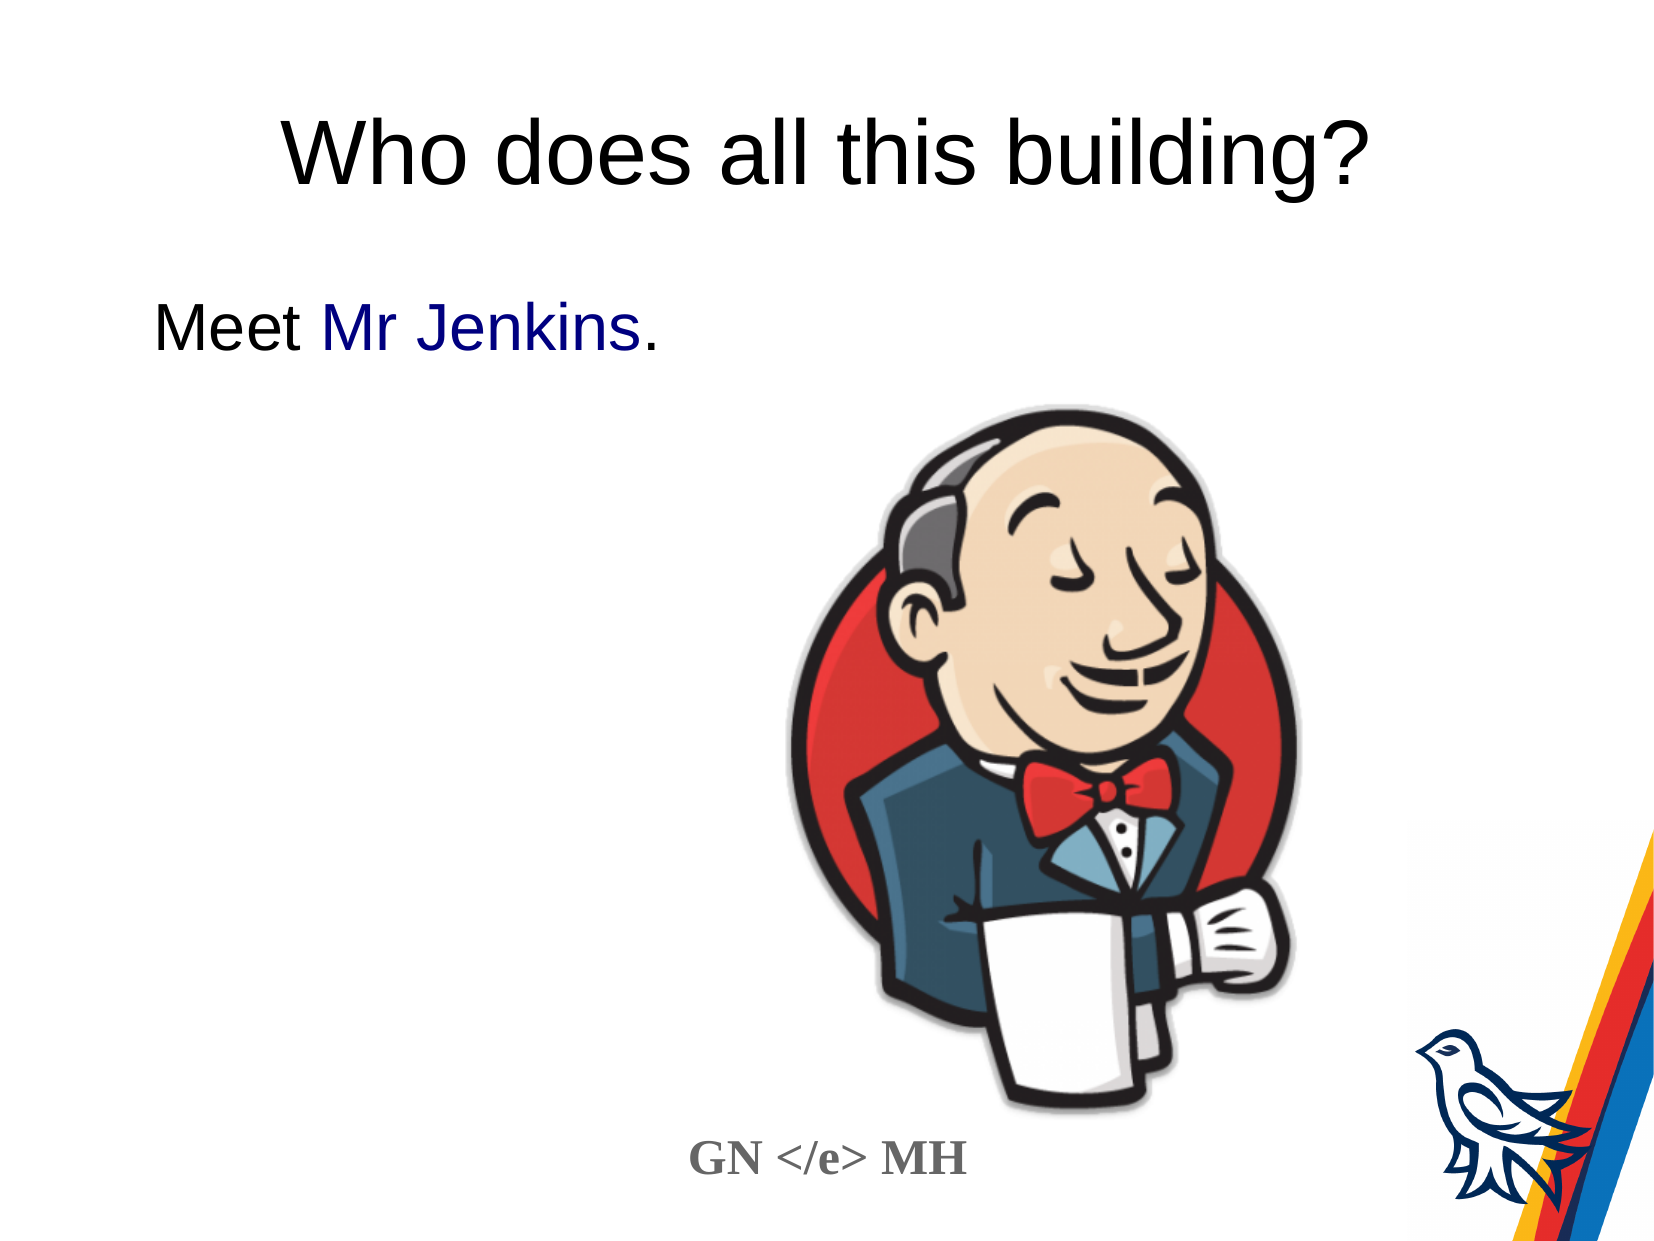

# Who does all this building?
Meet Mr Jenkins.